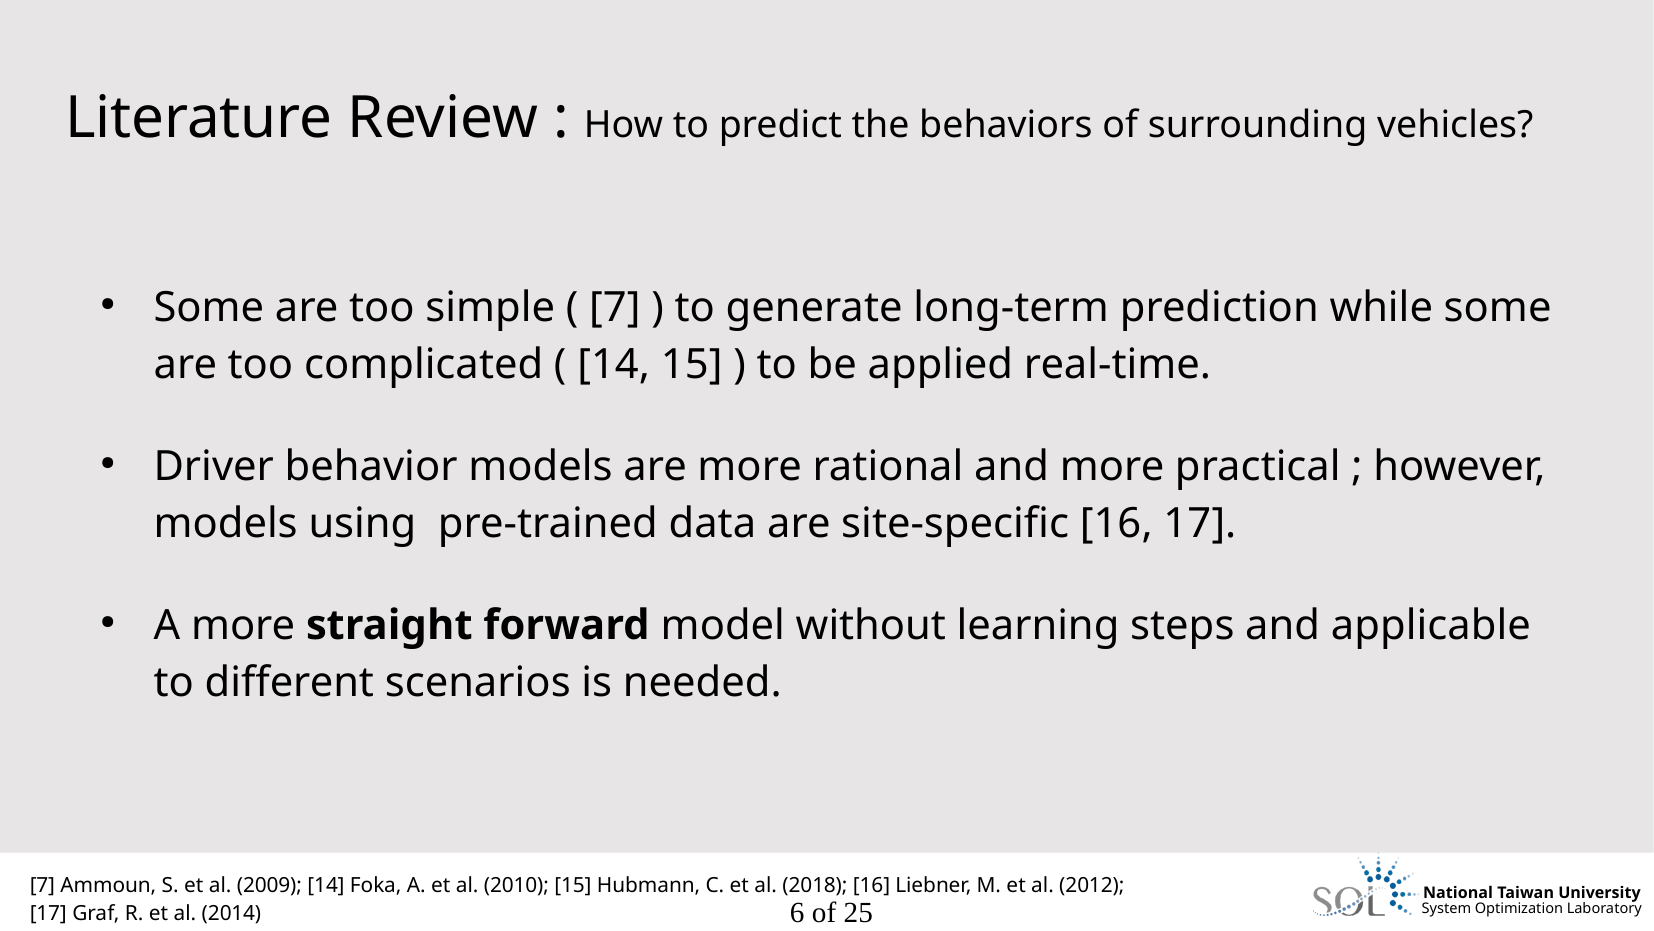

# Literature Review : How to predict the behaviors of surrounding vehicles?
Some are too simple ( [7] ) to generate long-term prediction while some are too complicated ( [14, 15] ) to be applied real-time.
Driver behavior models are more rational and more practical ; however, models using pre-trained data are site-specific [16, 17].
A more straight forward model without learning steps and applicable to different scenarios is needed.
[7] Ammoun, S. et al. (2009); [14] Foka, A. et al. (2010); [15] Hubmann, C. et al. (2018); [16] Liebner, M. et al. (2012);
[17] Graf, R. et al. (2014)
6